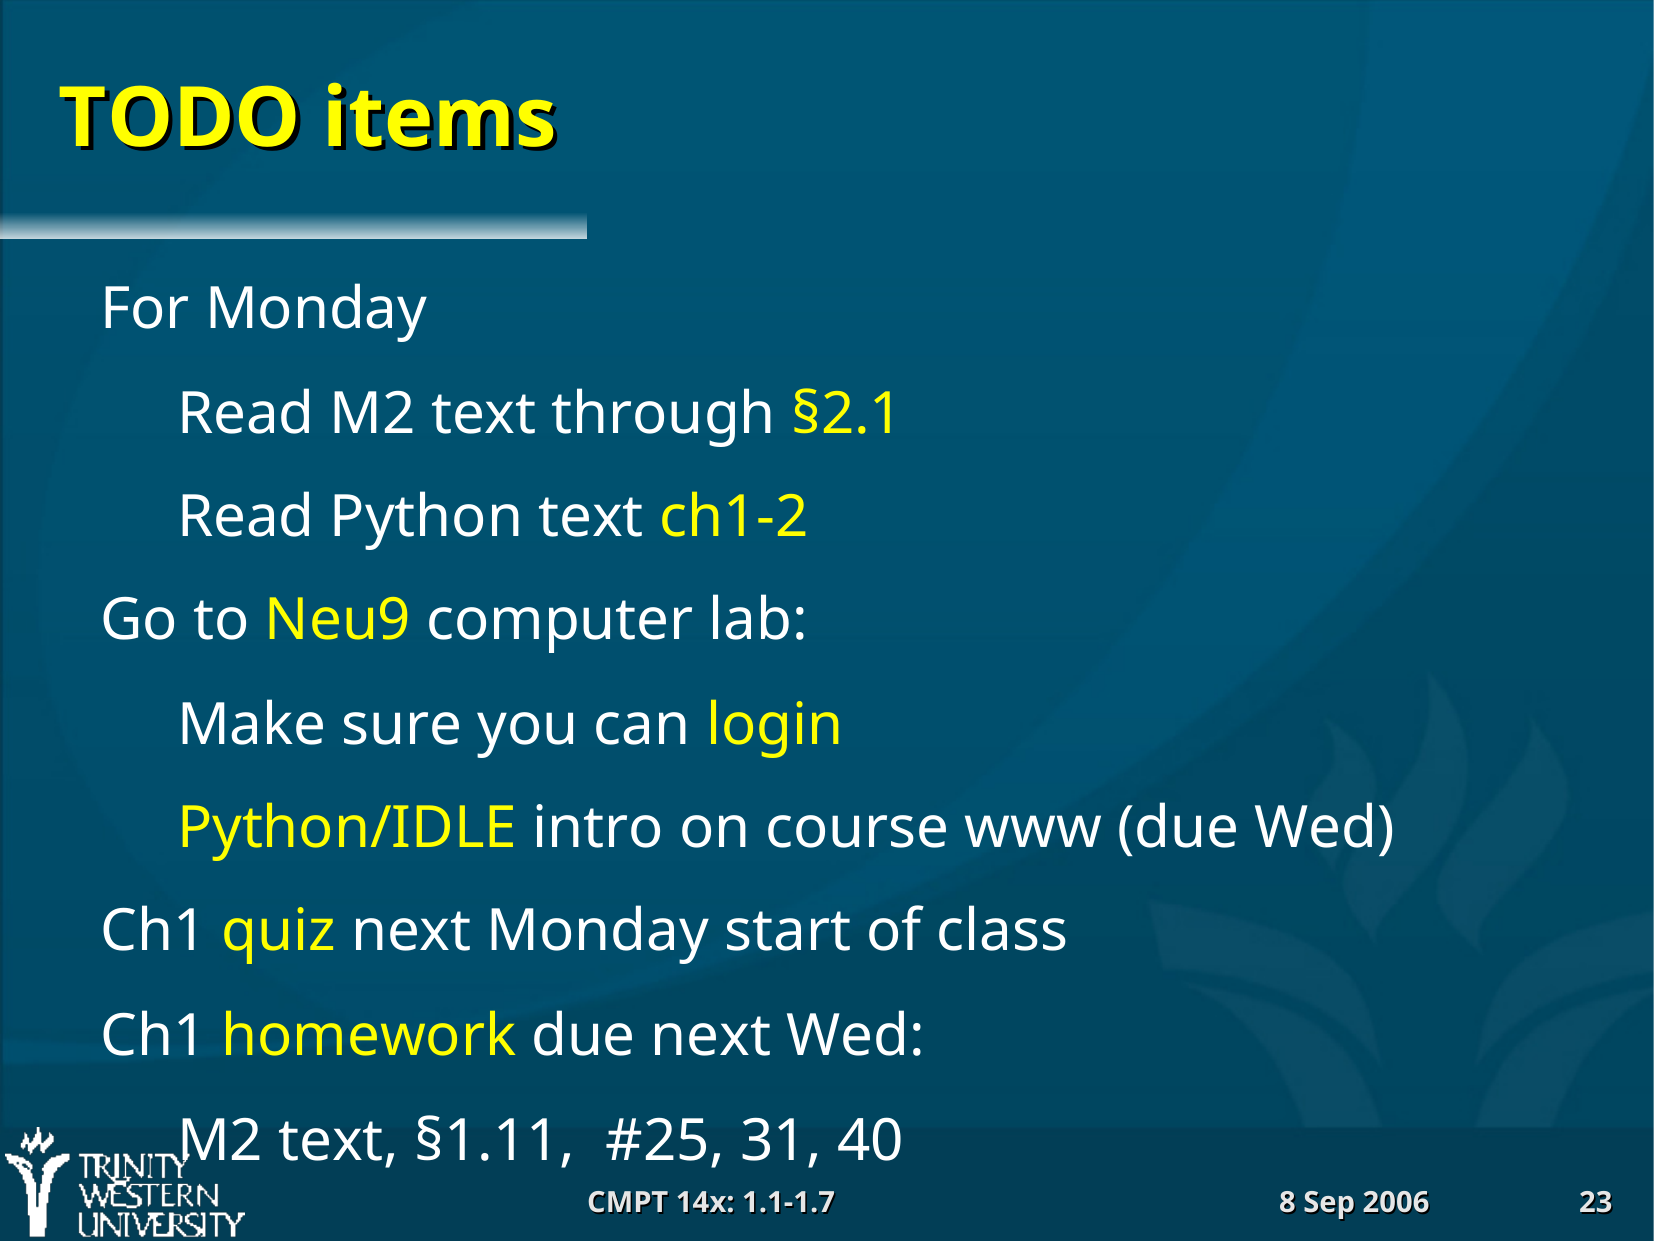

# TODO items
For Monday
Read M2 text through §2.1
Read Python text ch1-2
Go to Neu9 computer lab:
Make sure you can login
Python/IDLE intro on course www (due Wed)
Ch1 quiz next Monday start of class
Ch1 homework due next Wed:
M2 text, §1.11, #25, 31, 40
CMPT 14x: 1.1-1.7
8 Sep 2006
23